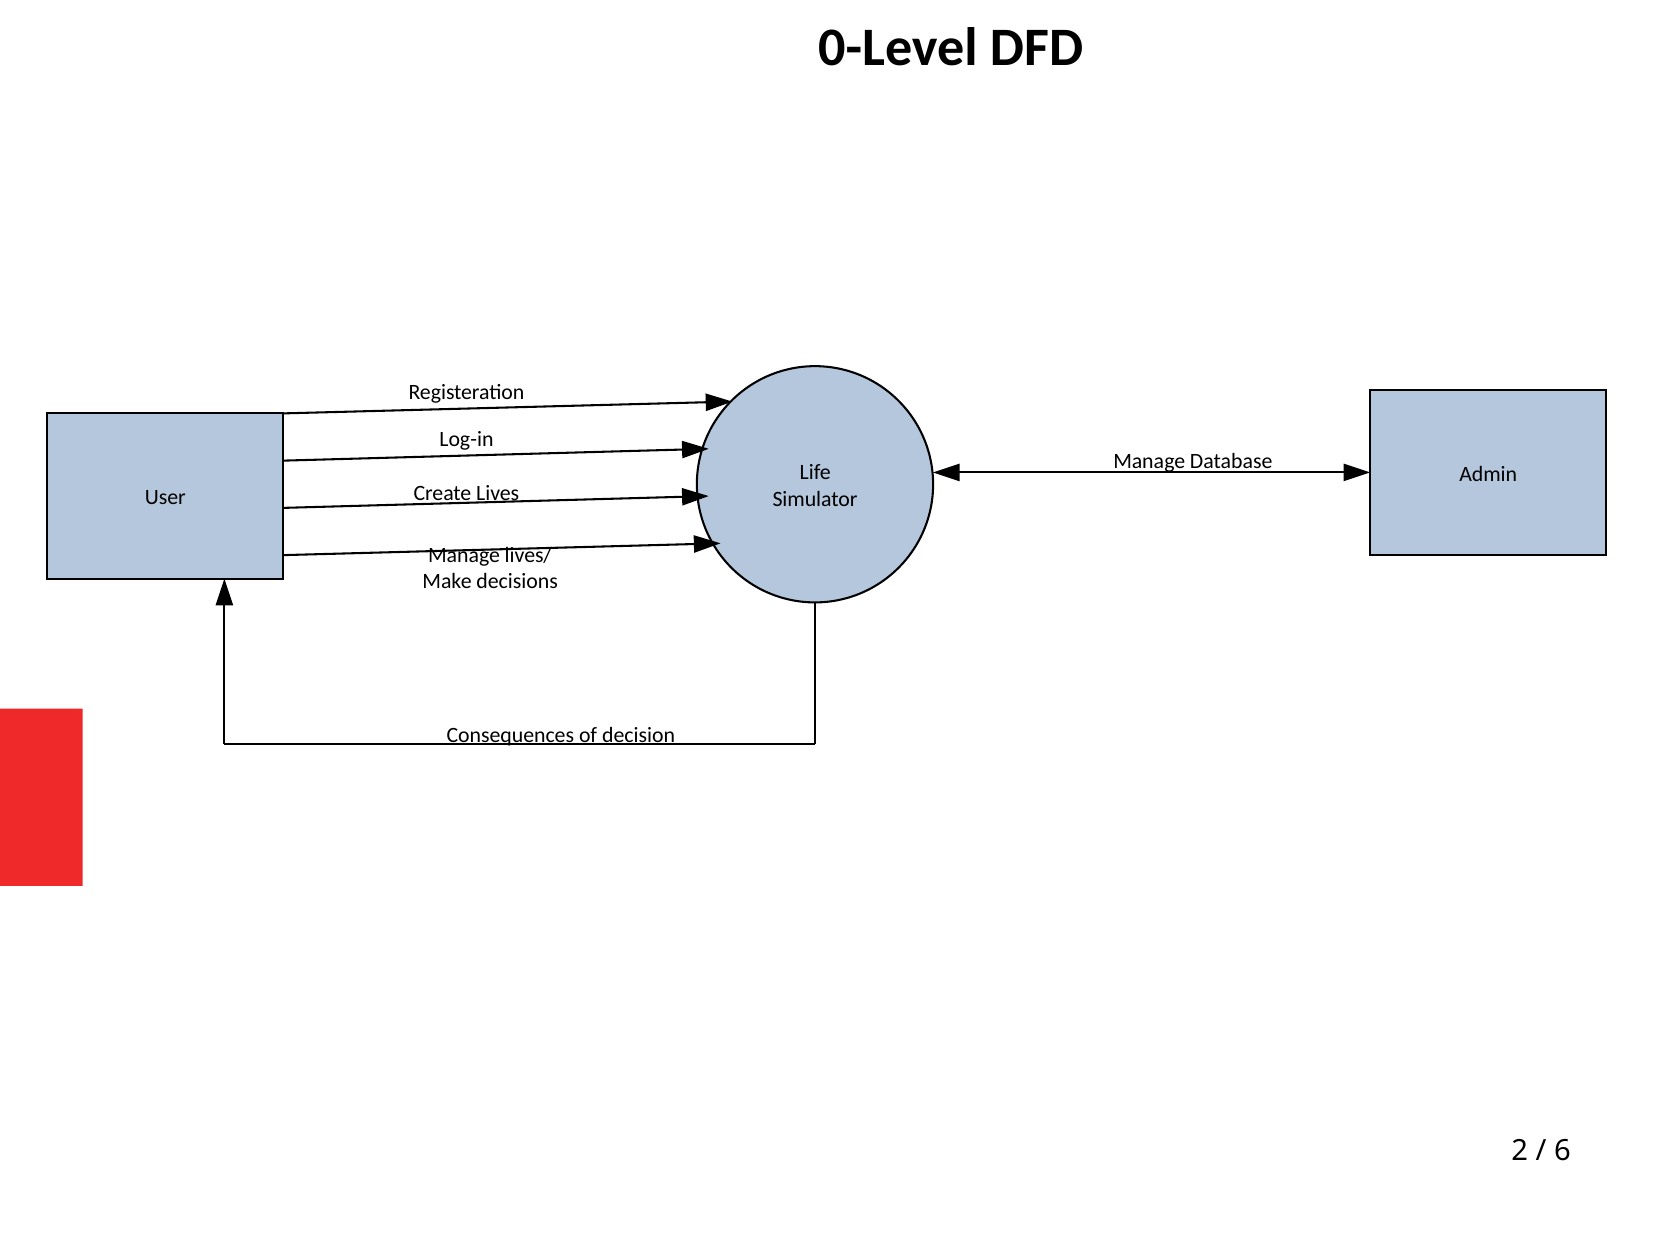

0-Level DFD
Life
Simulator
Registeration
Admin
User
Log-in
Manage Database
Create Lives
Manage lives/
Make decisions
Consequences of decision
2